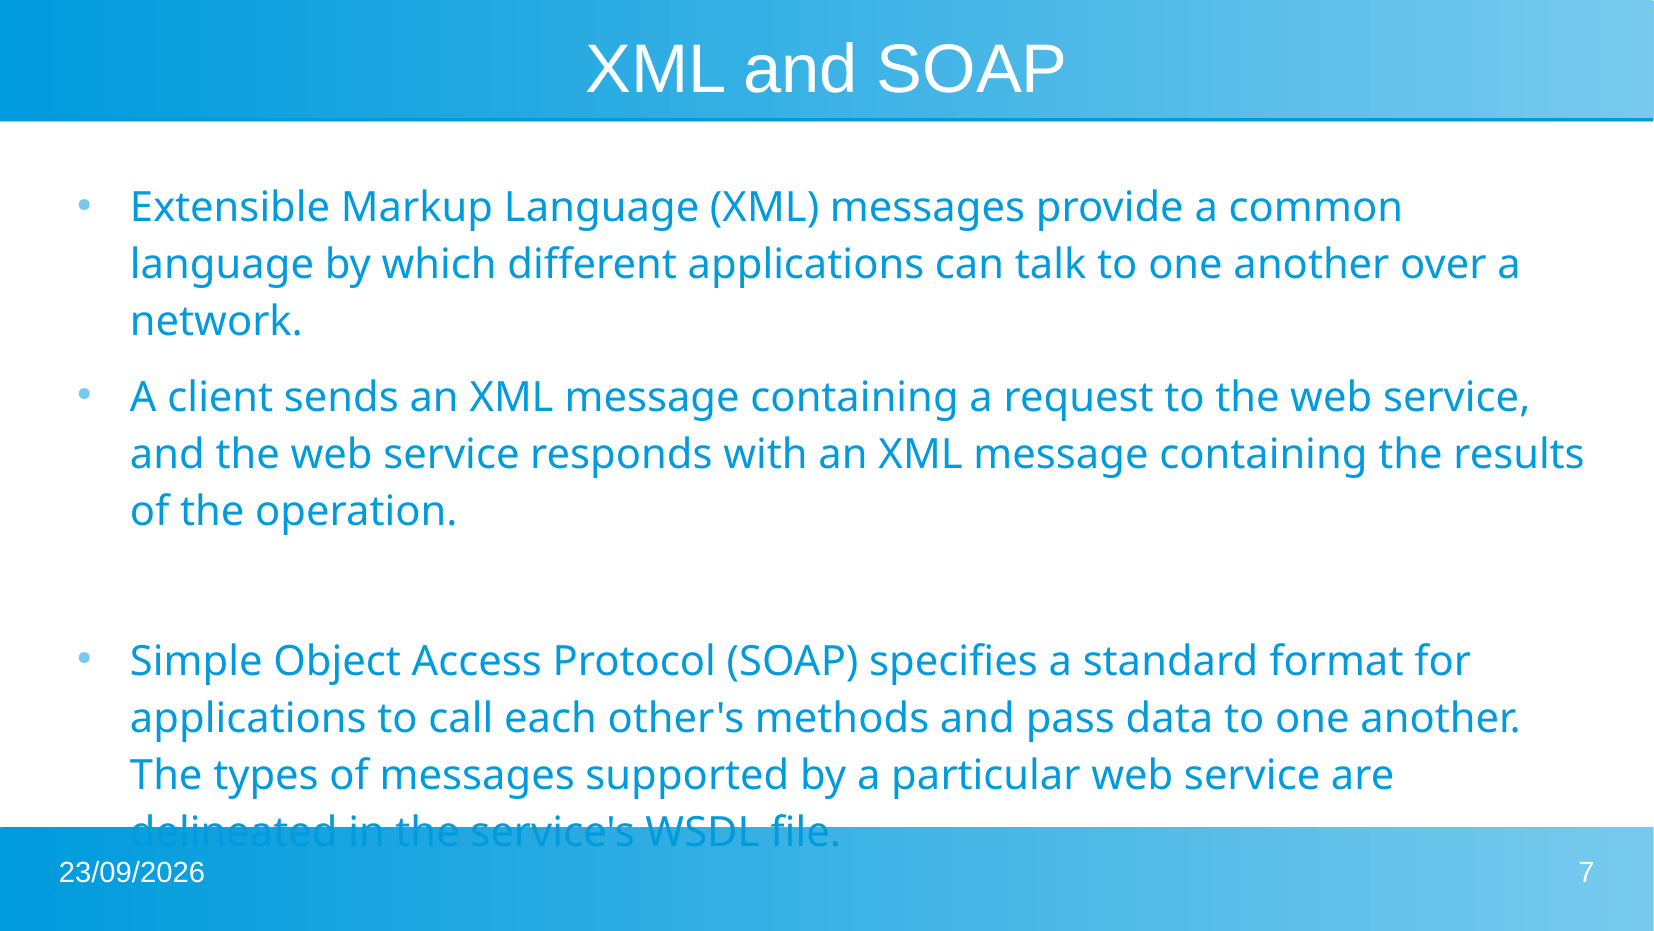

# XML and SOAP
Extensible Markup Language (XML) messages provide a common language by which different applications can talk to one another over a network.
A client sends an XML message containing a request to the web service, and the web service responds with an XML message containing the results of the operation.
Simple Object Access Protocol (SOAP) specifies a standard format for applications to call each other's methods and pass data to one another. The types of messages supported by a particular web service are delineated in the service's WSDL file.
7